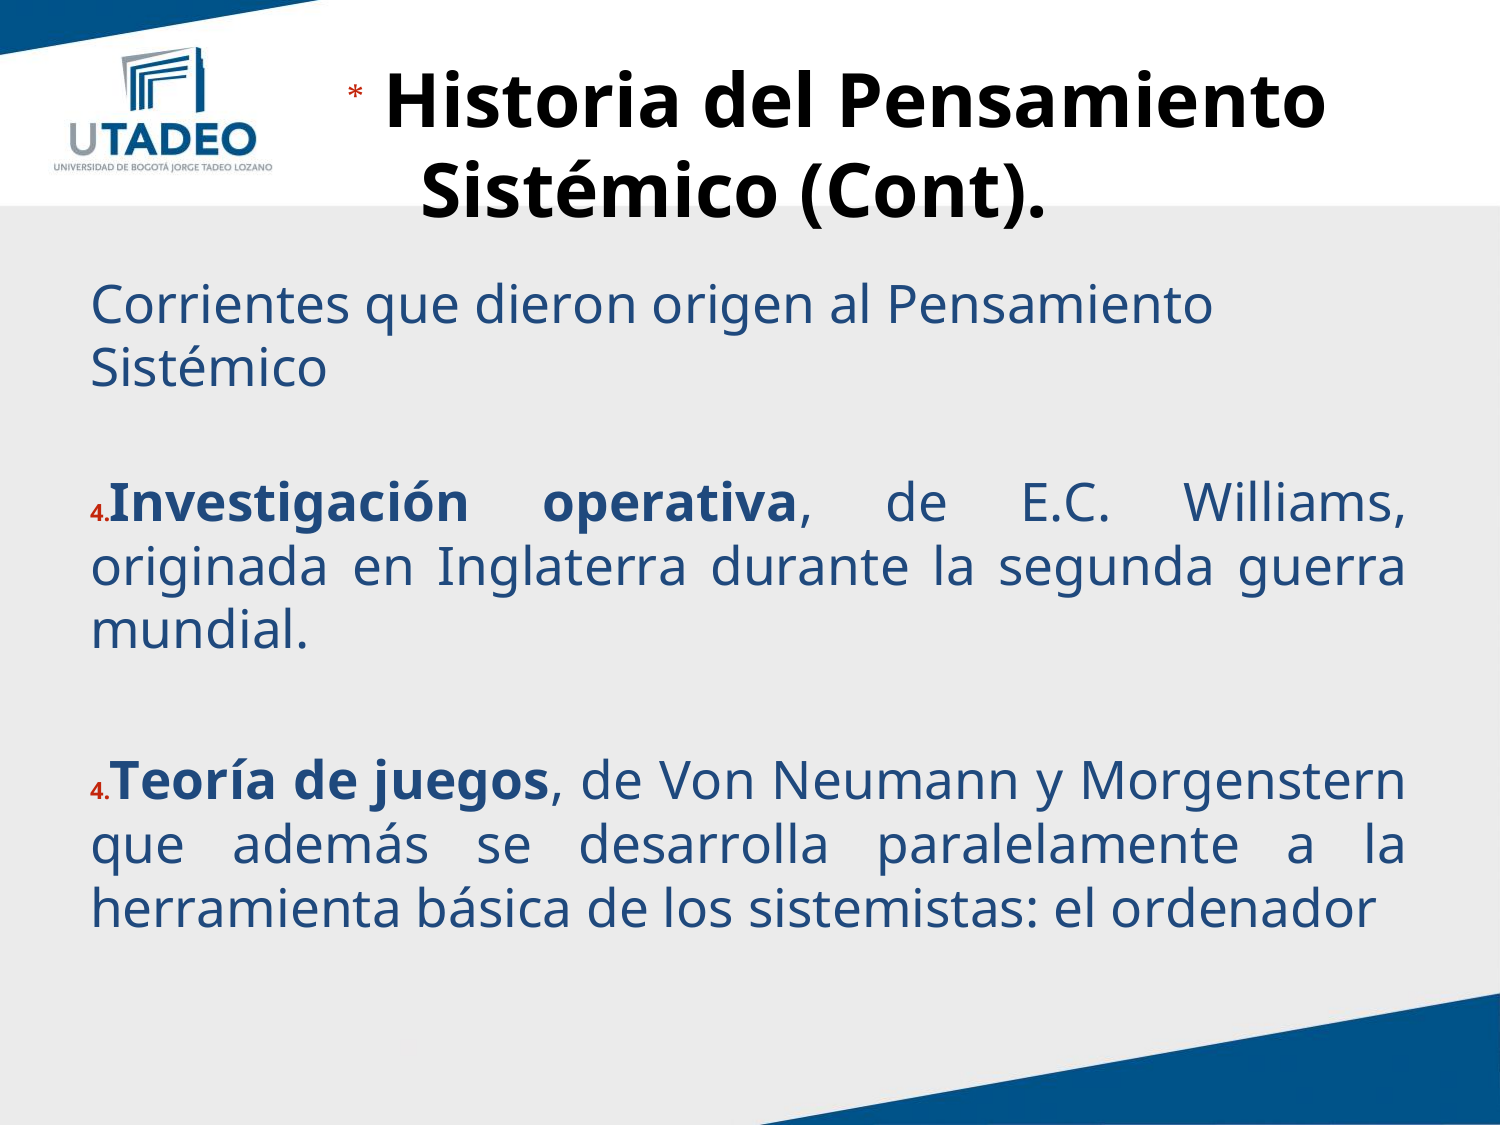

Historia del Pensamiento Sistémico (Cont).
# Corrientes que dieron origen al Pensamiento Sistémico
Investigación operativa, de E.C. Williams, originada en Inglaterra durante la segunda guerra mundial.
Teoría de juegos, de Von Neumann y Morgenstern que además se desarrolla paralelamente a la herramienta básica de los sistemistas: el ordenador